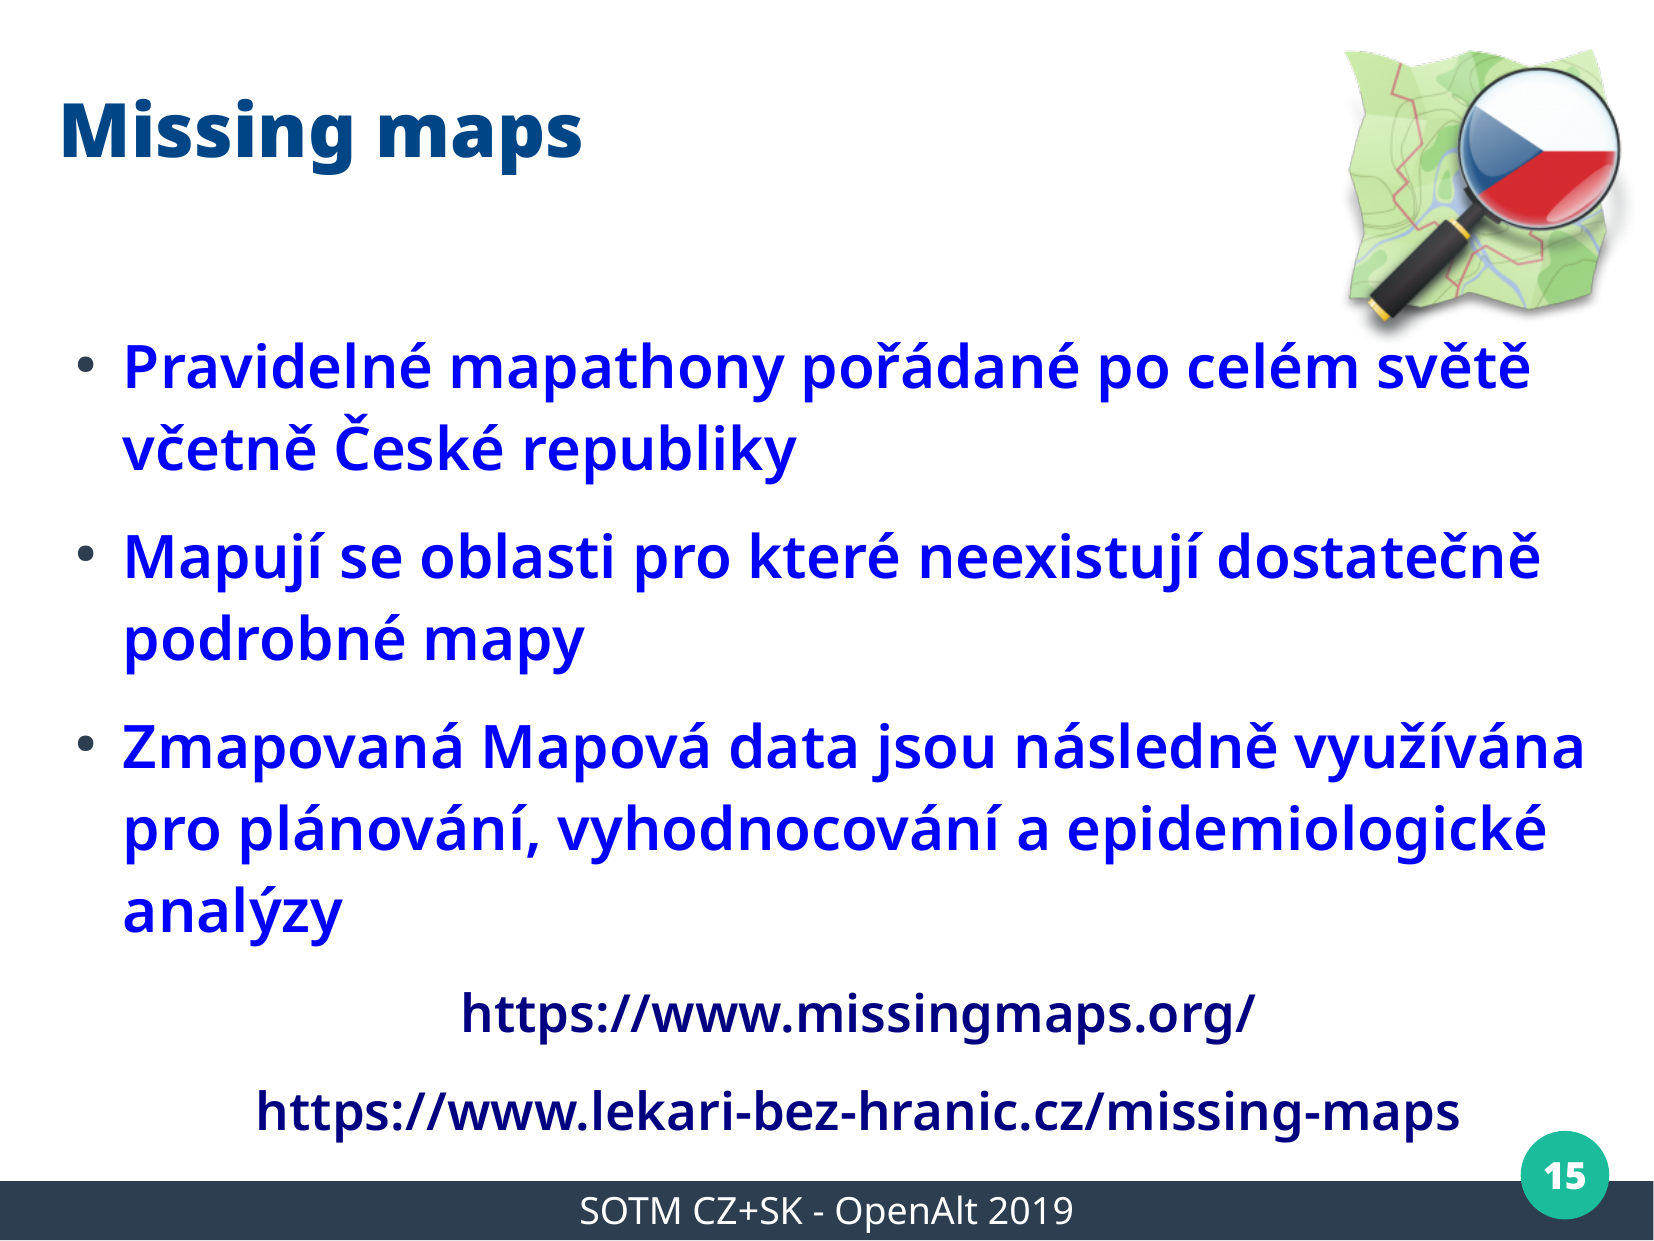

# Missing maps
Pravidelné mapathony pořádané po celém světě včetně České republiky
Mapují se oblasti pro které neexistují dostatečně podrobné mapy
Zmapovaná Mapová data jsou následně využívána pro plánování, vyhodnocování a epidemiologické analýzy
https://www.missingmaps.org/
https://www.lekari-bez-hranic.cz/missing-maps
15
SOTM CZ+SK - OpenAlt 2019